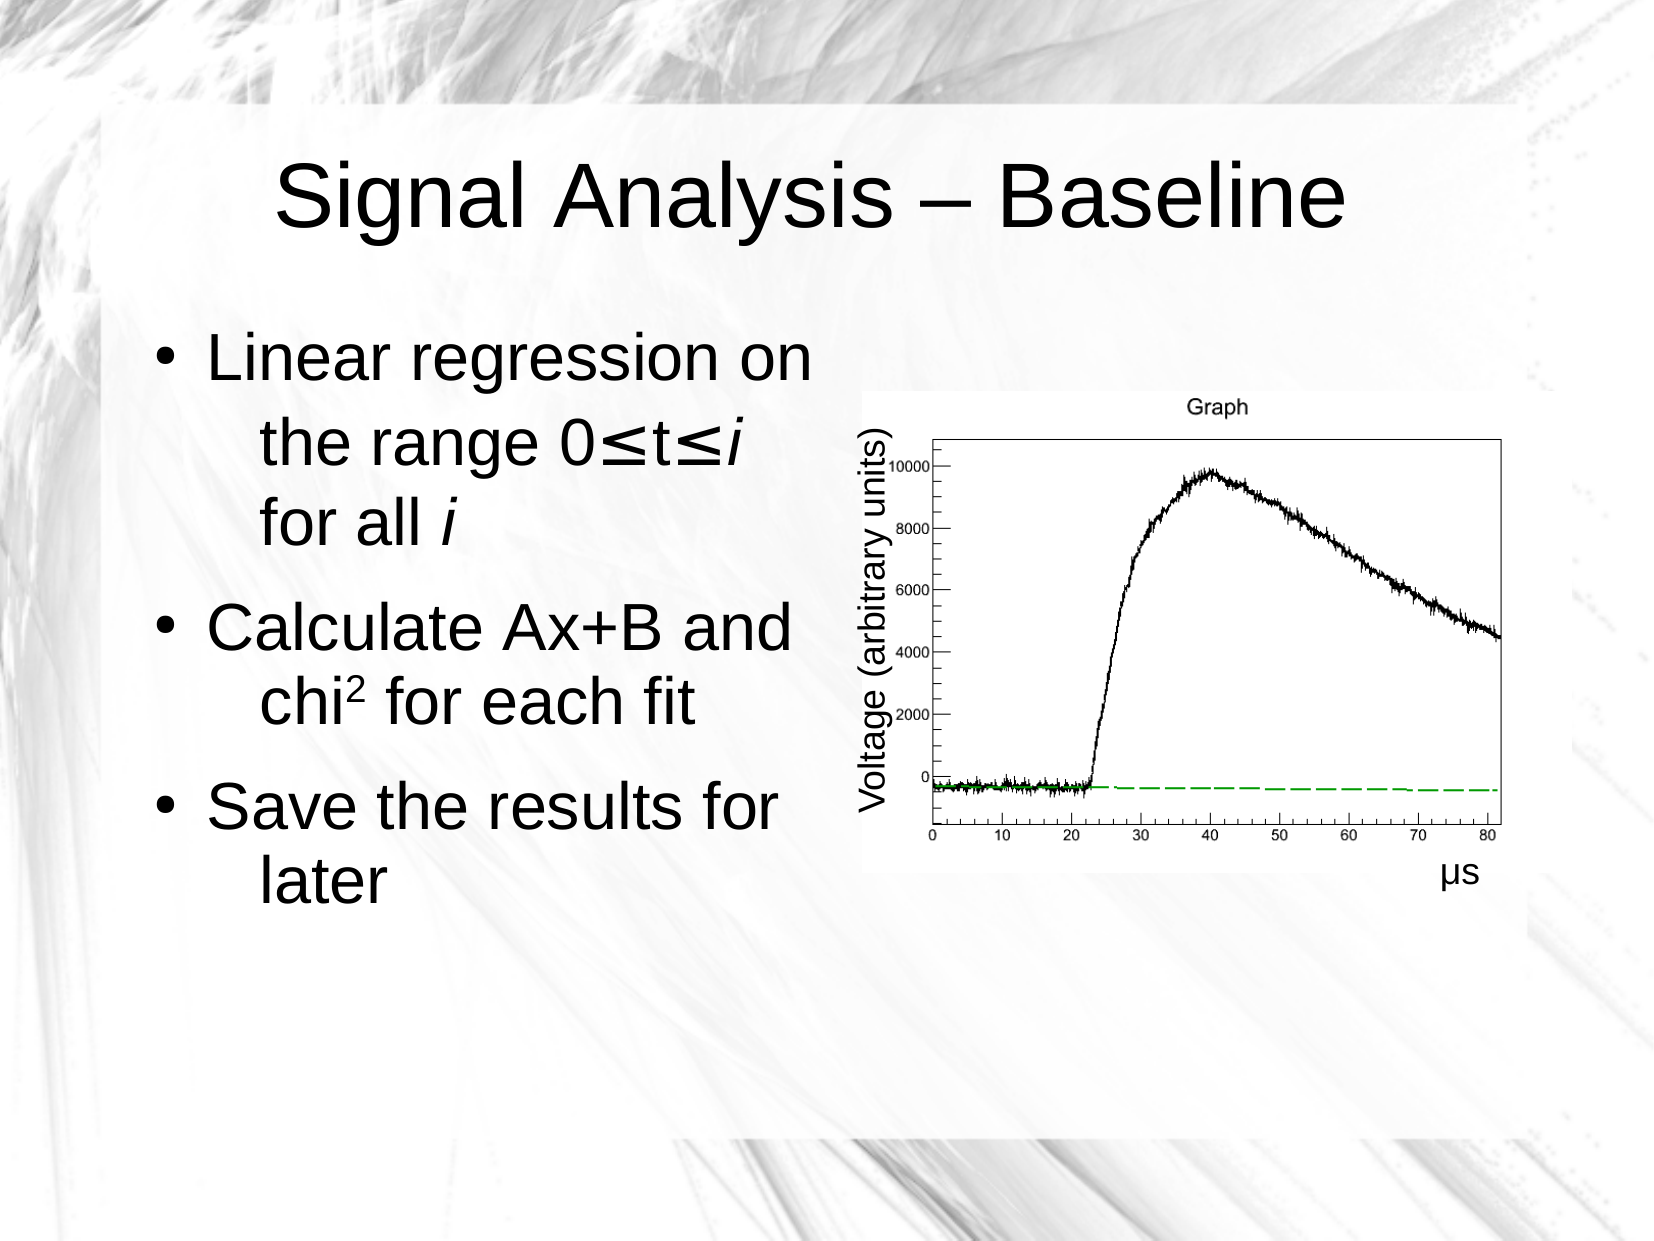

# Signal Analysis – Baseline
Linear regression on the range 0≤t≤i for all i
Calculate Ax+B and chi2 for each fit
Save the results for later
Voltage (arbitrary units)
μs